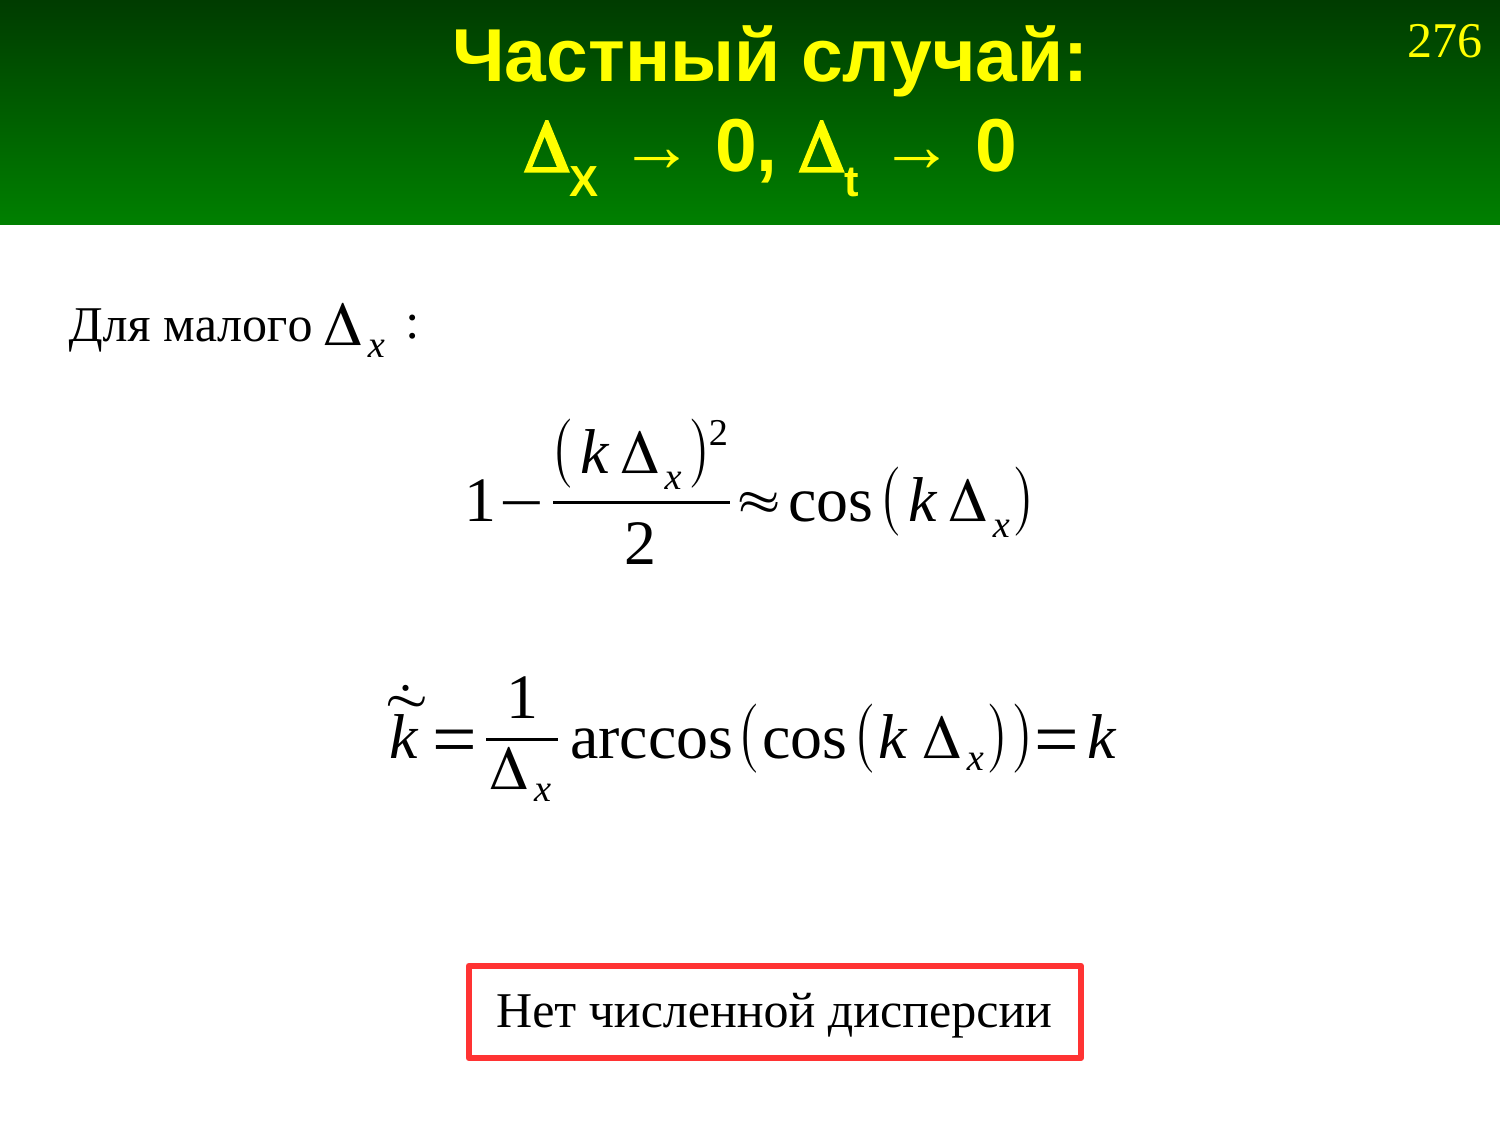

# Частный случай: DX → 0, Dt → 0
:
Для малого
Нет численной дисперсии